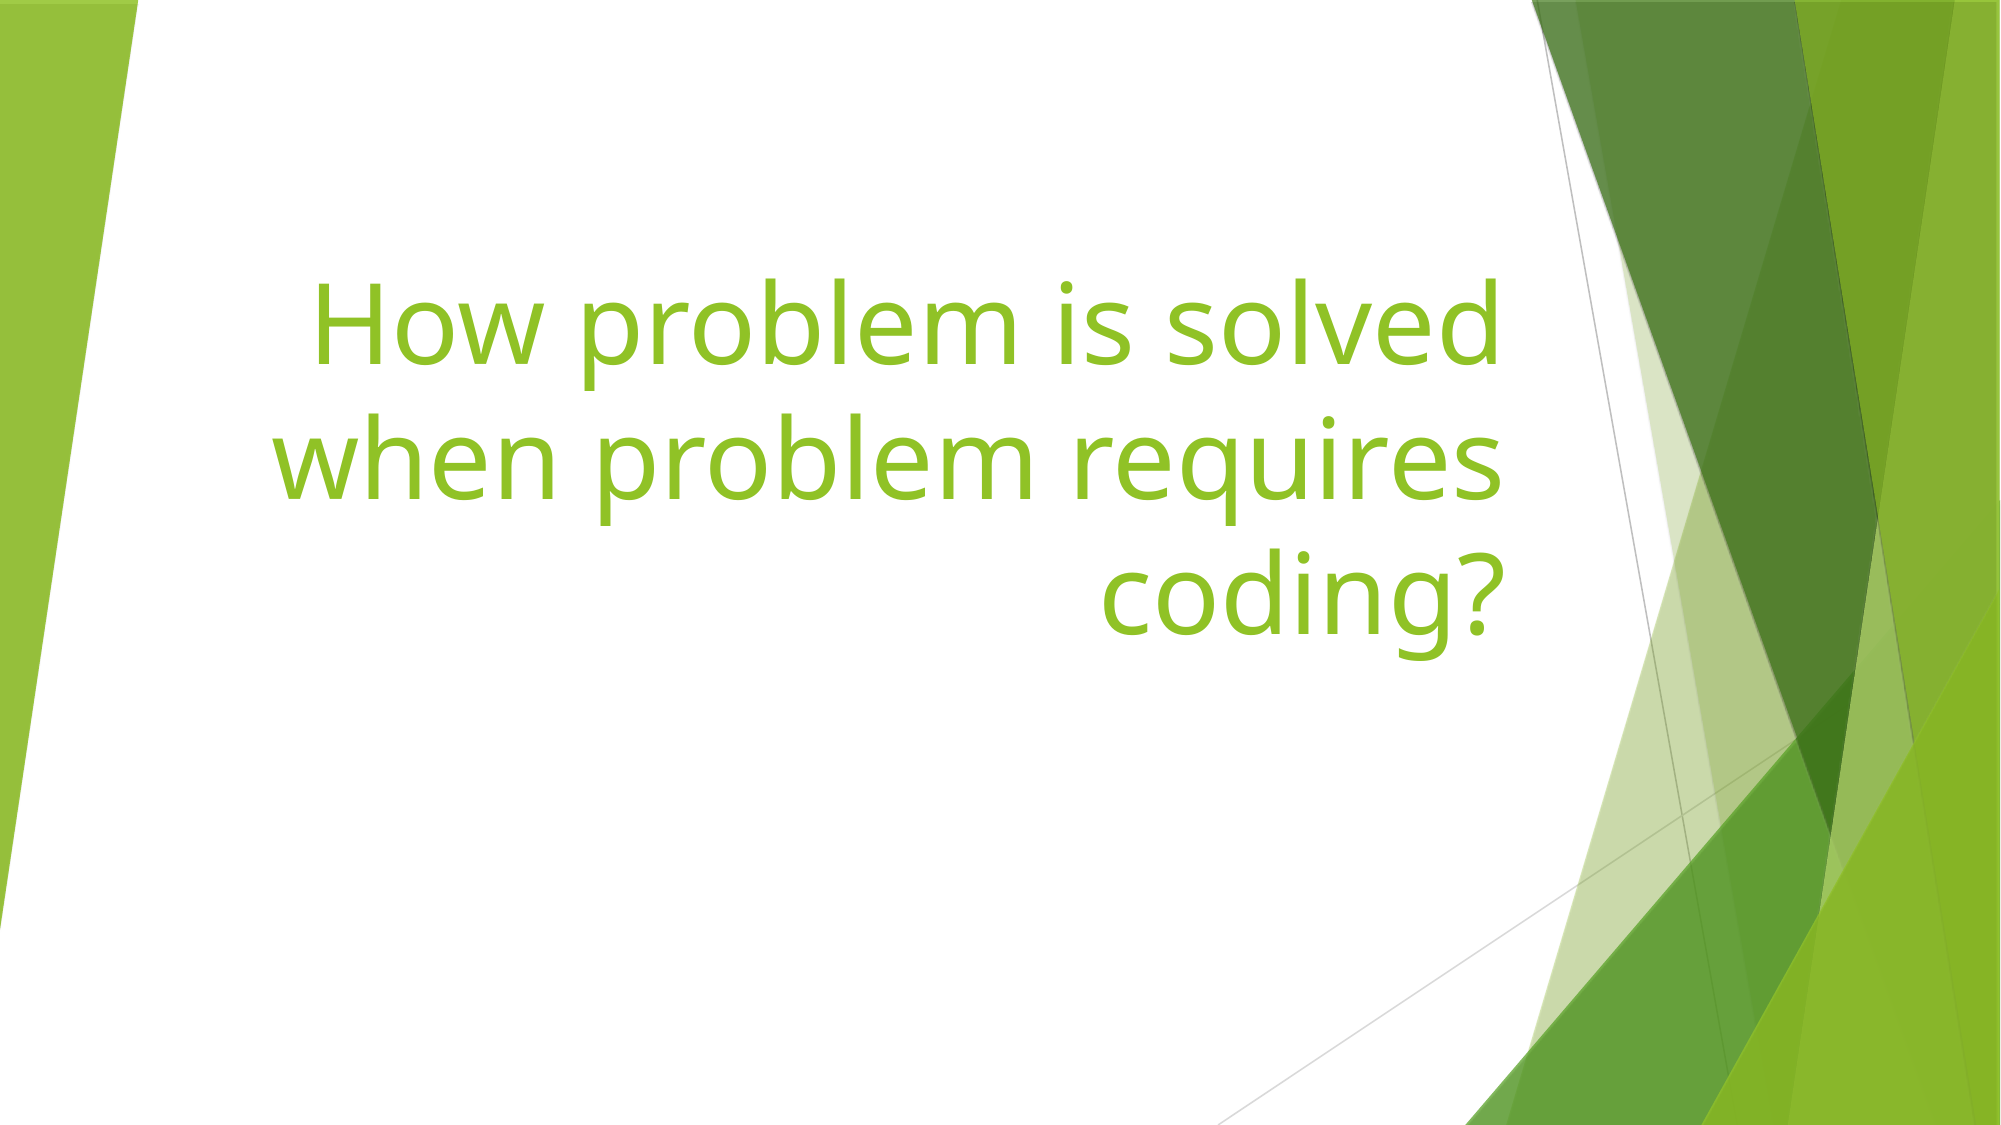

# How problem is solved when problem requires coding?